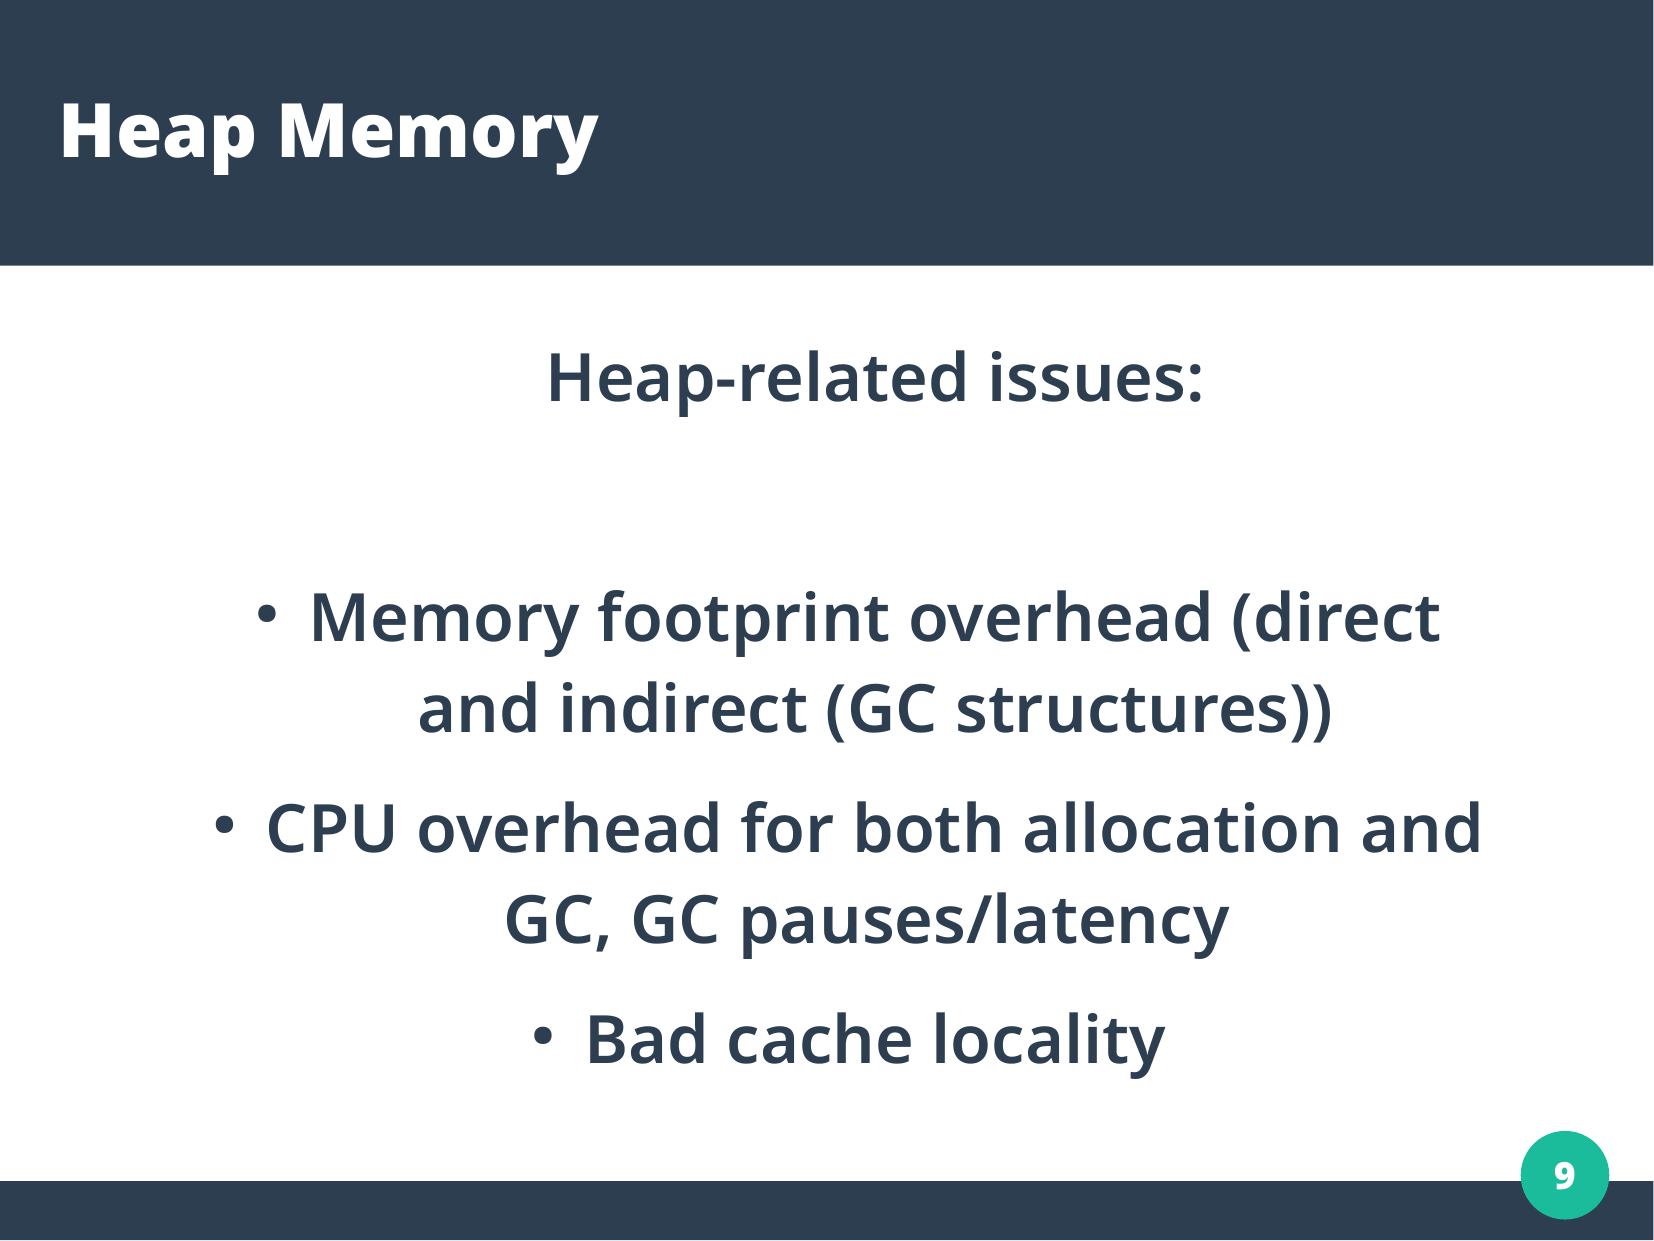

# Heap Memory
Heap-related issues:
Memory footprint overhead (direct and indirect (GC structures))
CPU overhead for both allocation and GC, GC pauses/latency
Bad cache locality
9